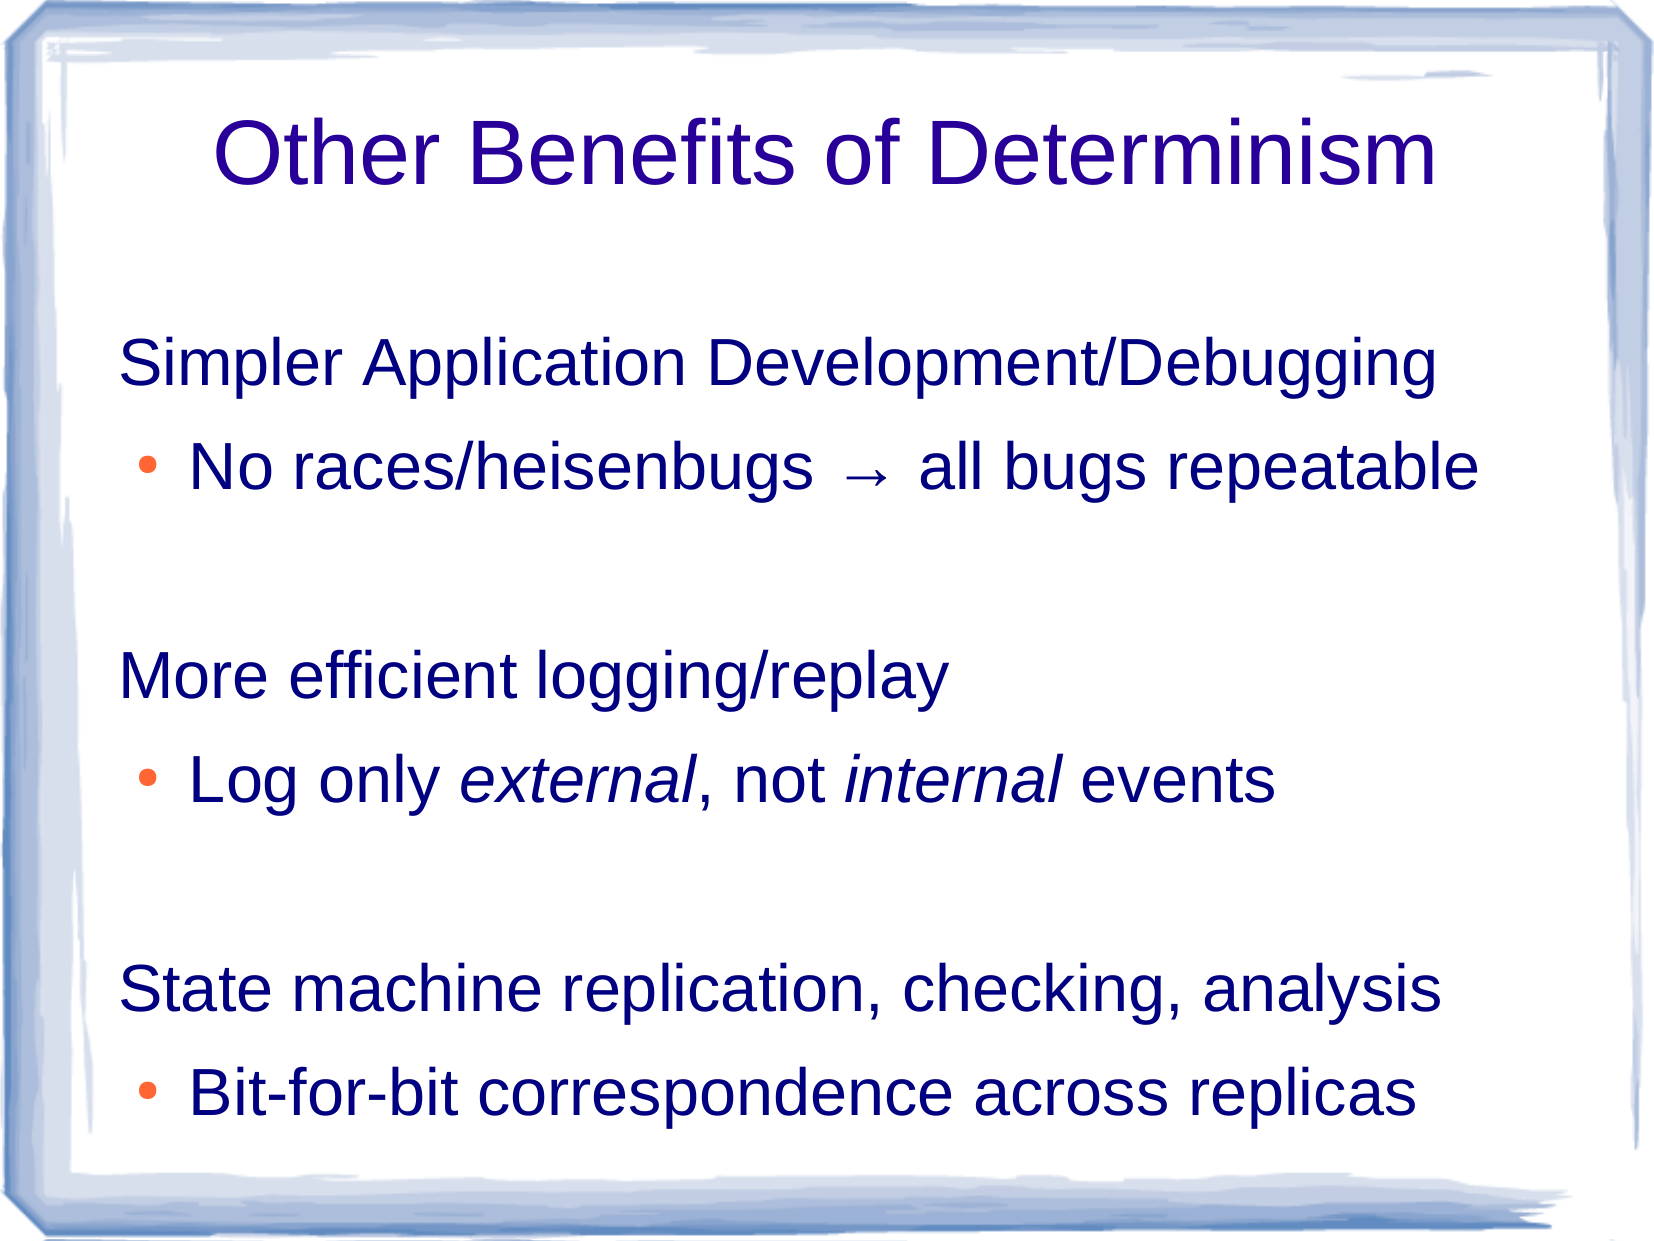

# Other Benefits of Determinism
Simpler Application Development/Debugging
No races/heisenbugs → all bugs repeatable
More efficient logging/replay
Log only external, not internal events
State machine replication, checking, analysis
Bit-for-bit correspondence across replicas